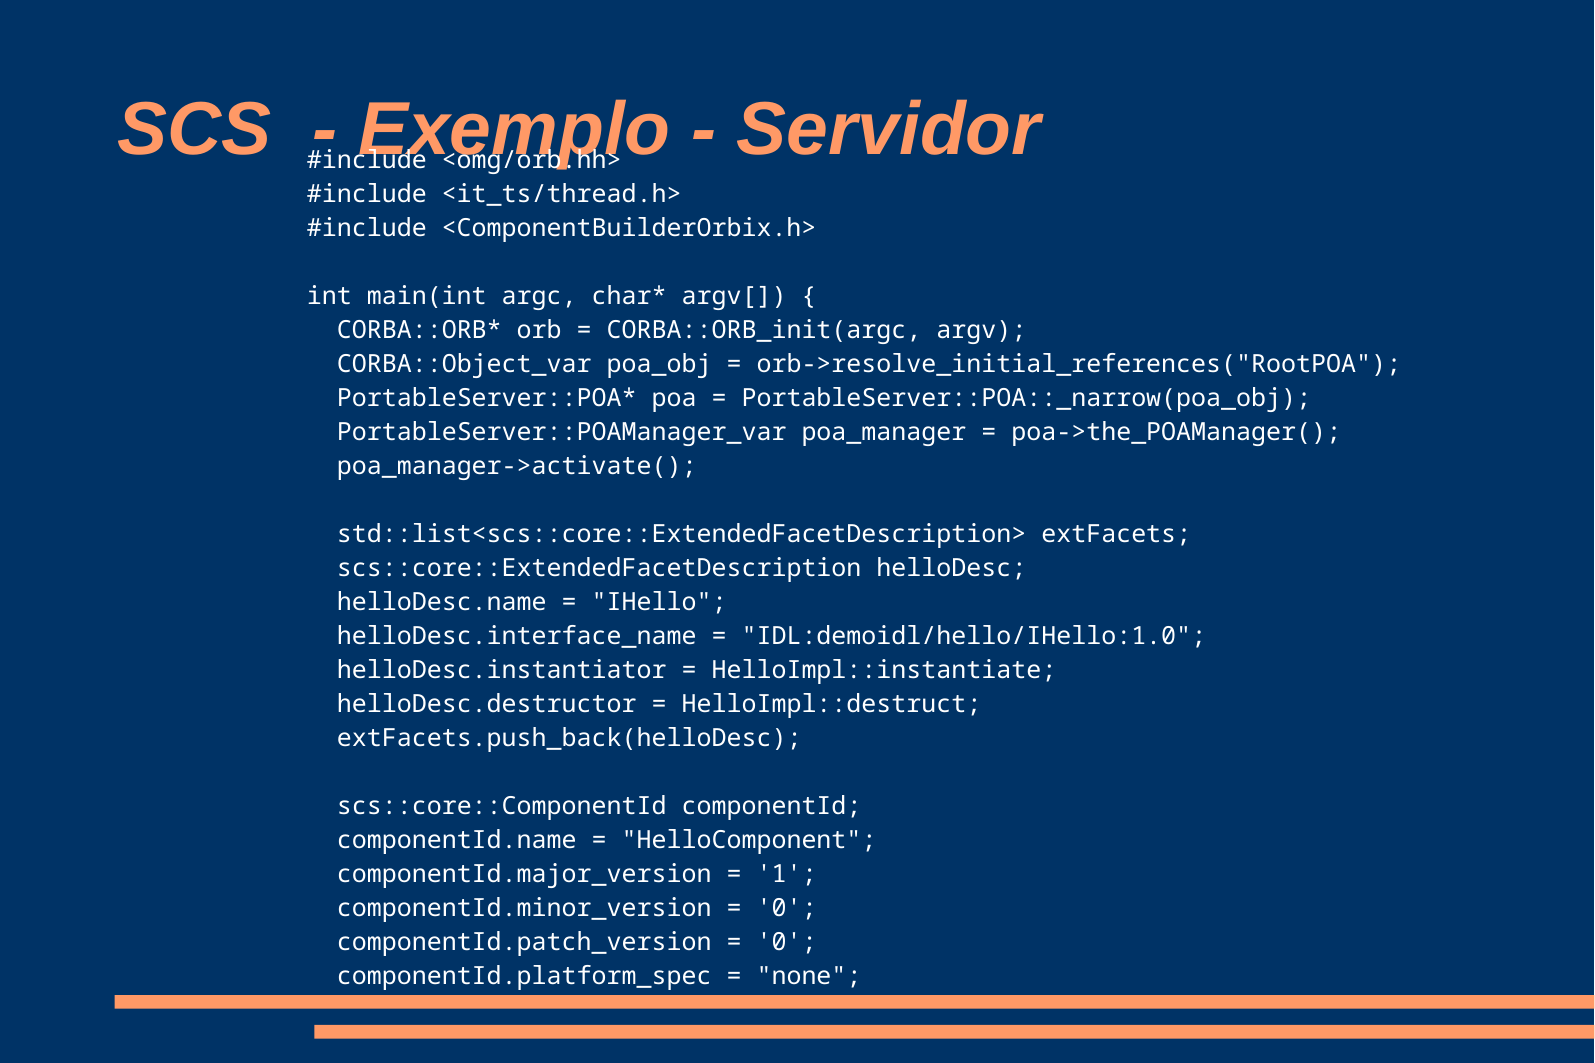

# SCS - Exemplo - Servidor
#include <omg/orb.hh>
#include <it_ts/thread.h>
#include <ComponentBuilderOrbix.h>
int main(int argc, char* argv[]) {
 CORBA::ORB* orb = CORBA::ORB_init(argc, argv);
 CORBA::Object_var poa_obj = orb->resolve_initial_references("RootPOA");
 PortableServer::POA* poa = PortableServer::POA::_narrow(poa_obj);
 PortableServer::POAManager_var poa_manager = poa->the_POAManager();
 poa_manager->activate();
 std::list<scs::core::ExtendedFacetDescription> extFacets;
 scs::core::ExtendedFacetDescription helloDesc;
 helloDesc.name = "IHello";
 helloDesc.interface_name = "IDL:demoidl/hello/IHello:1.0";
 helloDesc.instantiator = HelloImpl::instantiate;
 helloDesc.destructor = HelloImpl::destruct;
 extFacets.push_back(helloDesc);
 scs::core::ComponentId componentId;
 componentId.name = "HelloComponent";
 componentId.major_version = '1';
 componentId.minor_version = '0';
 componentId.patch_version = '0';
 componentId.platform_spec = "none";